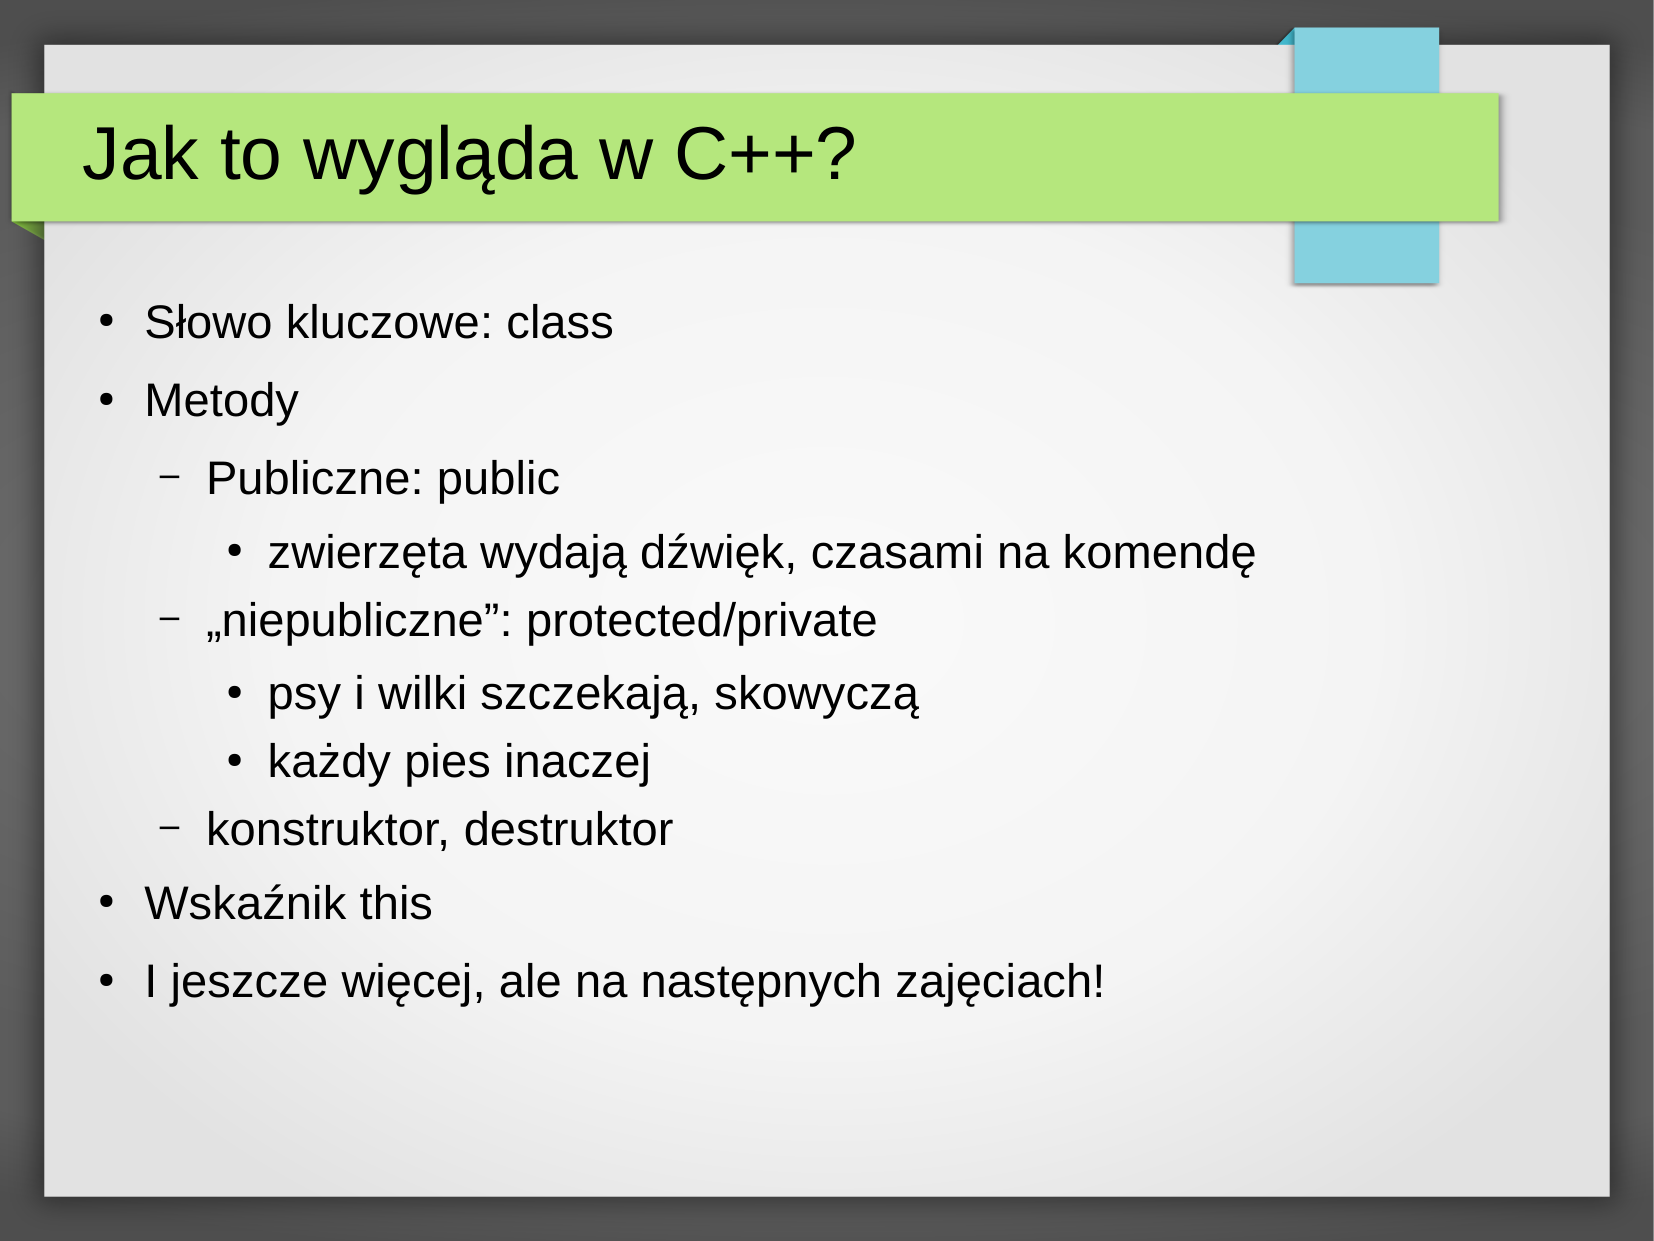

# Jak to wygląda w C++?
Słowo kluczowe: class
Metody
Publiczne: public
zwierzęta wydają dźwięk, czasami na komendę
„niepubliczne”: protected/private
psy i wilki szczekają, skowyczą
każdy pies inaczej
konstruktor, destruktor
Wskaźnik this
I jeszcze więcej, ale na następnych zajęciach!